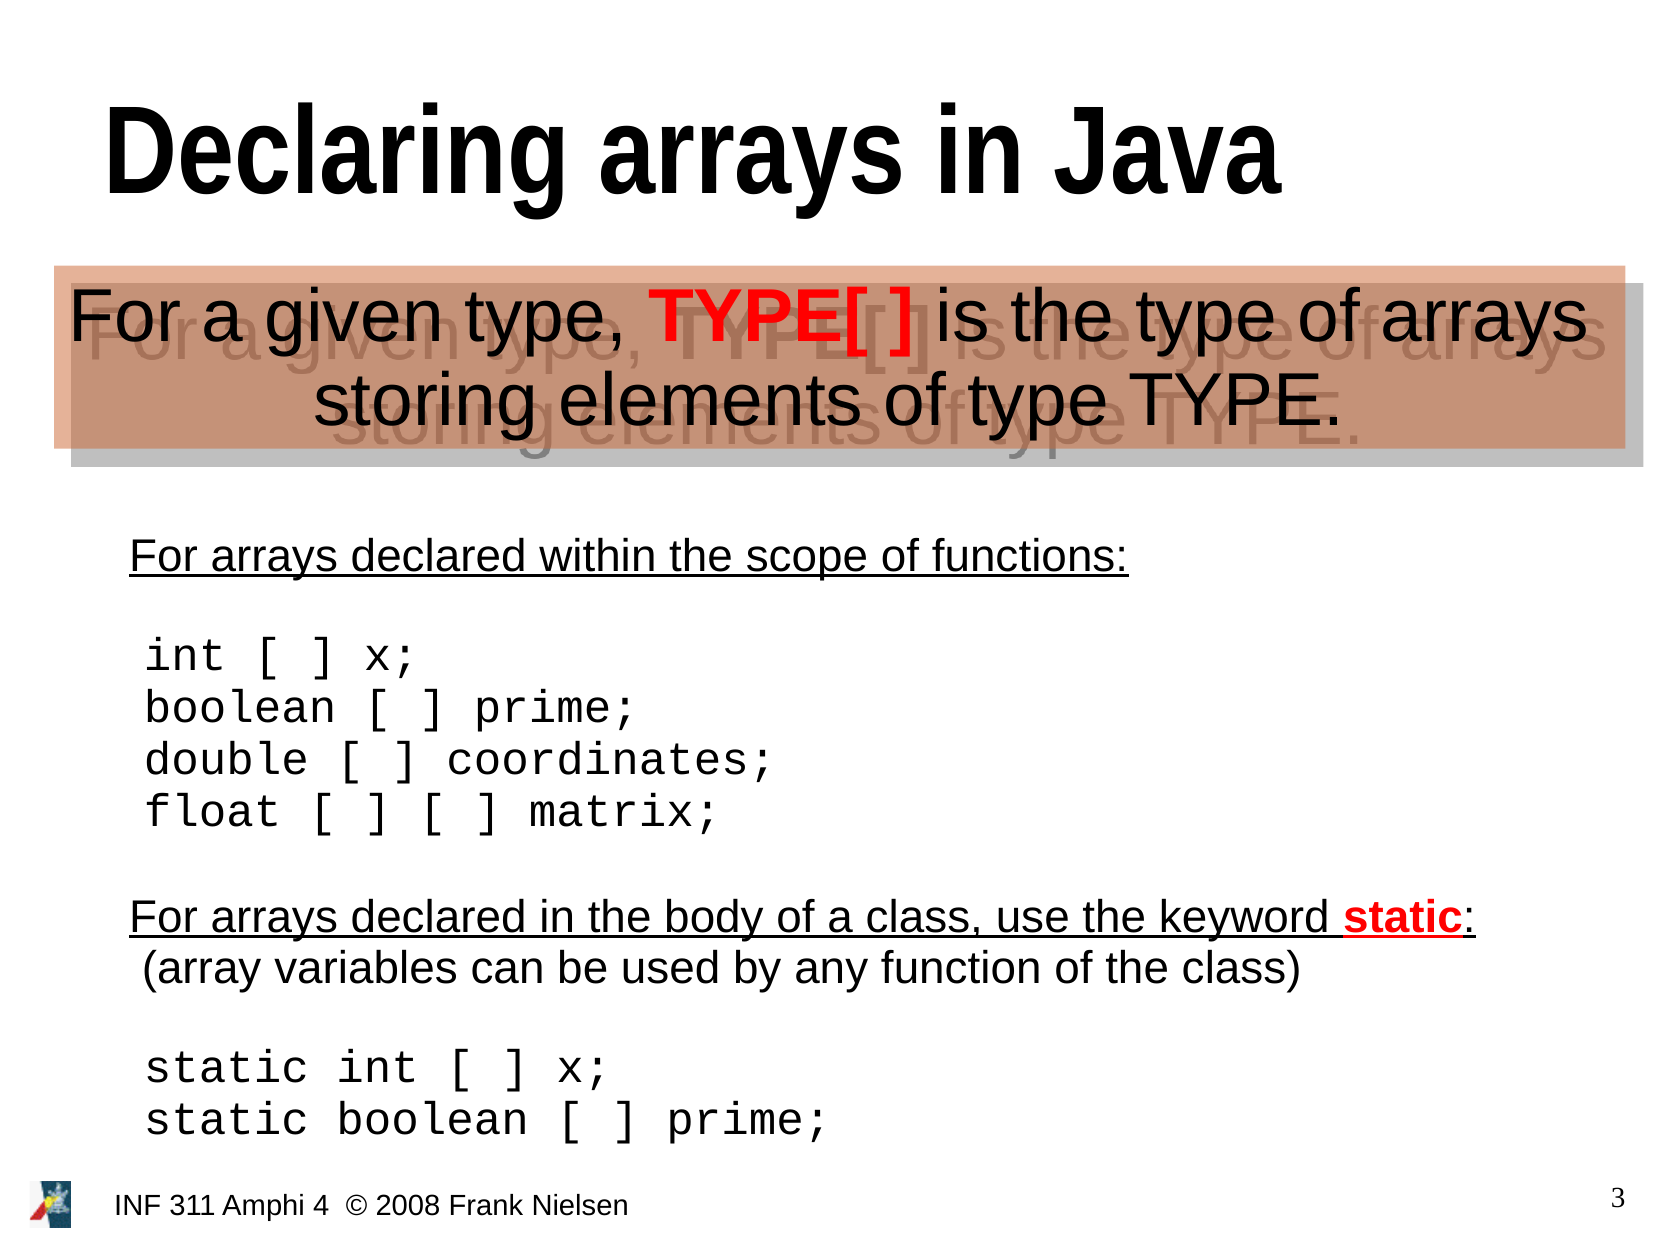

Declaring arrays in Java
For a given type, TYPE[ ] is the type of arrays
storing elements of type TYPE.
 For arrays declared within the scope of functions:
 int [ ] x;
 boolean [ ] prime;
 double [ ] coordinates;
 float [ ] [ ] matrix;
 For arrays declared in the body of a class, use the keyword static:
 (array variables can be used by any function of the class)
 static int [ ] x;
 static boolean [ ] prime;